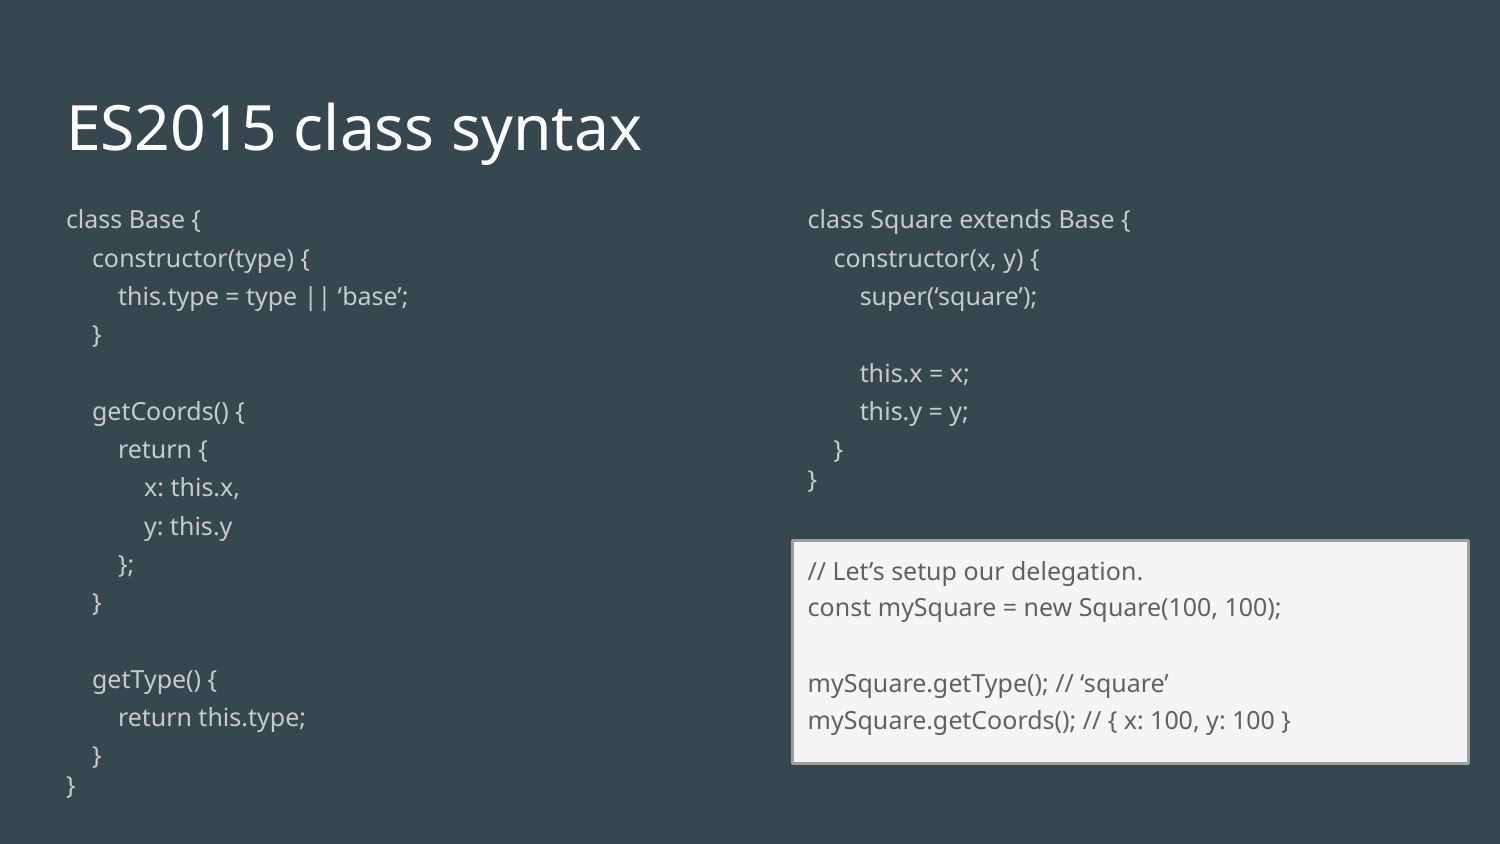

# ES2015 class syntax
class Base {
 constructor(type) {
 this.type = type || ‘base’;
 }
 getCoords() {
 return {
 x: this.x,
 y: this.y
 };
 }
 getType() {
 return this.type;
 }
}
class Square extends Base {
 constructor(x, y) {
 super(‘square’);
 this.x = x;
 this.y = y;
 }
}
// Let’s setup our delegation.
const mySquare = new Square(100, 100);
mySquare.getType(); // ‘square’
mySquare.getCoords(); // { x: 100, y: 100 }